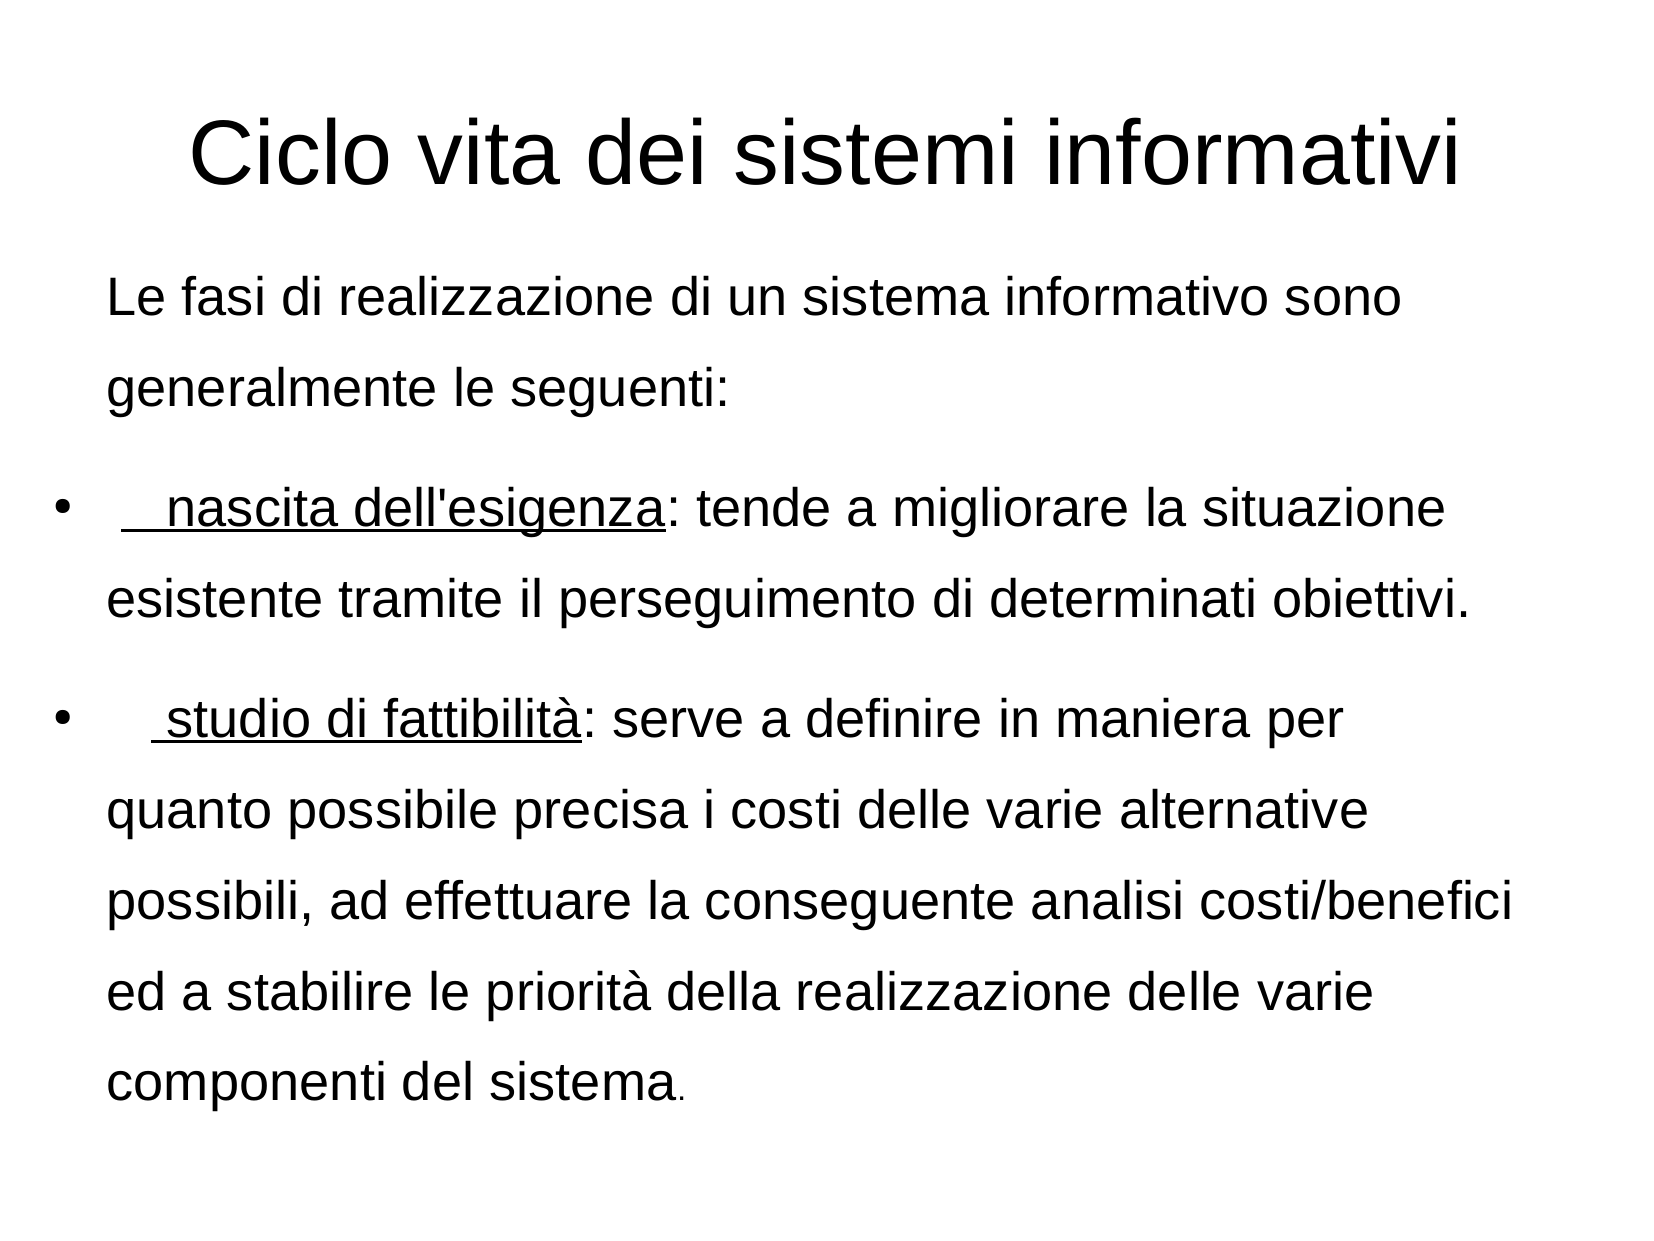

# Ciclo vita dei sistemi informativi
Le fasi di realizzazione di un sistema informativo sono generalmente le seguenti:
 nascita dell'esigenza: tende a migliorare la situazione esistente tramite il perseguimento di determinati obiettivi.
 studio di fattibilità: serve a definire in maniera per quanto possibile precisa i costi delle varie alternative possibili, ad effettuare la conseguente analisi costi/benefici ed a stabilire le priorità della realizzazione delle varie componenti del sistema.